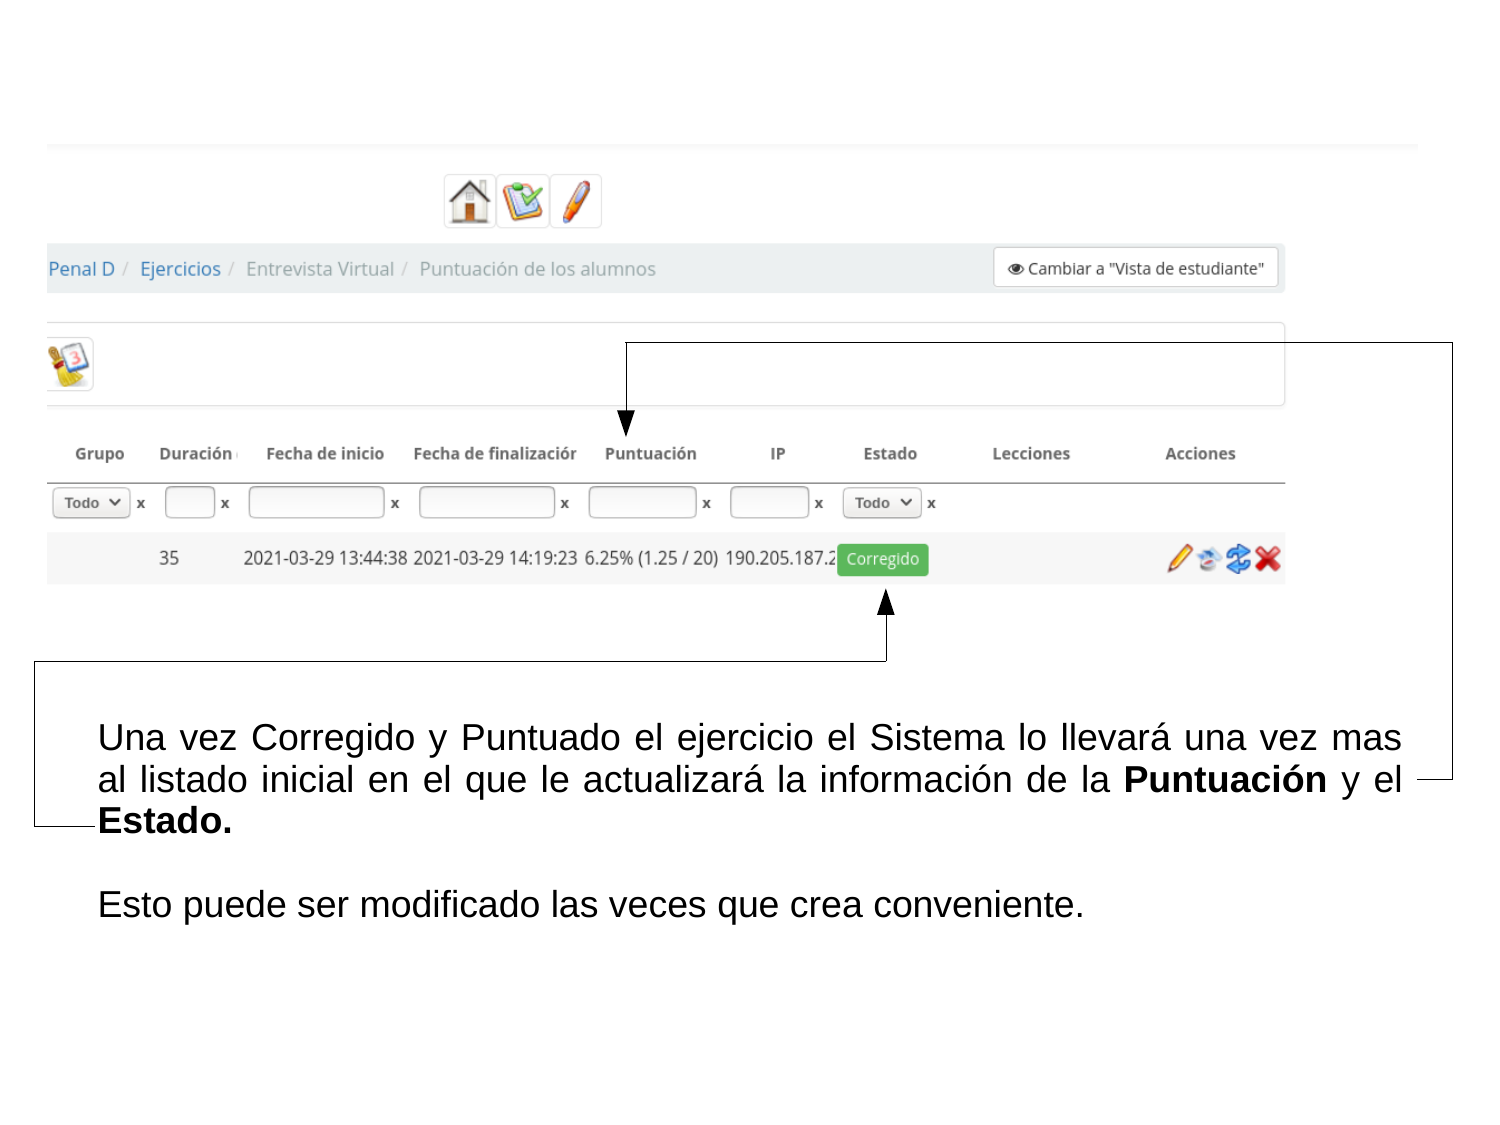

Una vez Corregido y Puntuado el ejercicio el Sistema lo llevará una vez mas al listado inicial en el que le actualizará la información de la Puntuación y el Estado.
Esto puede ser modificado las veces que crea conveniente.